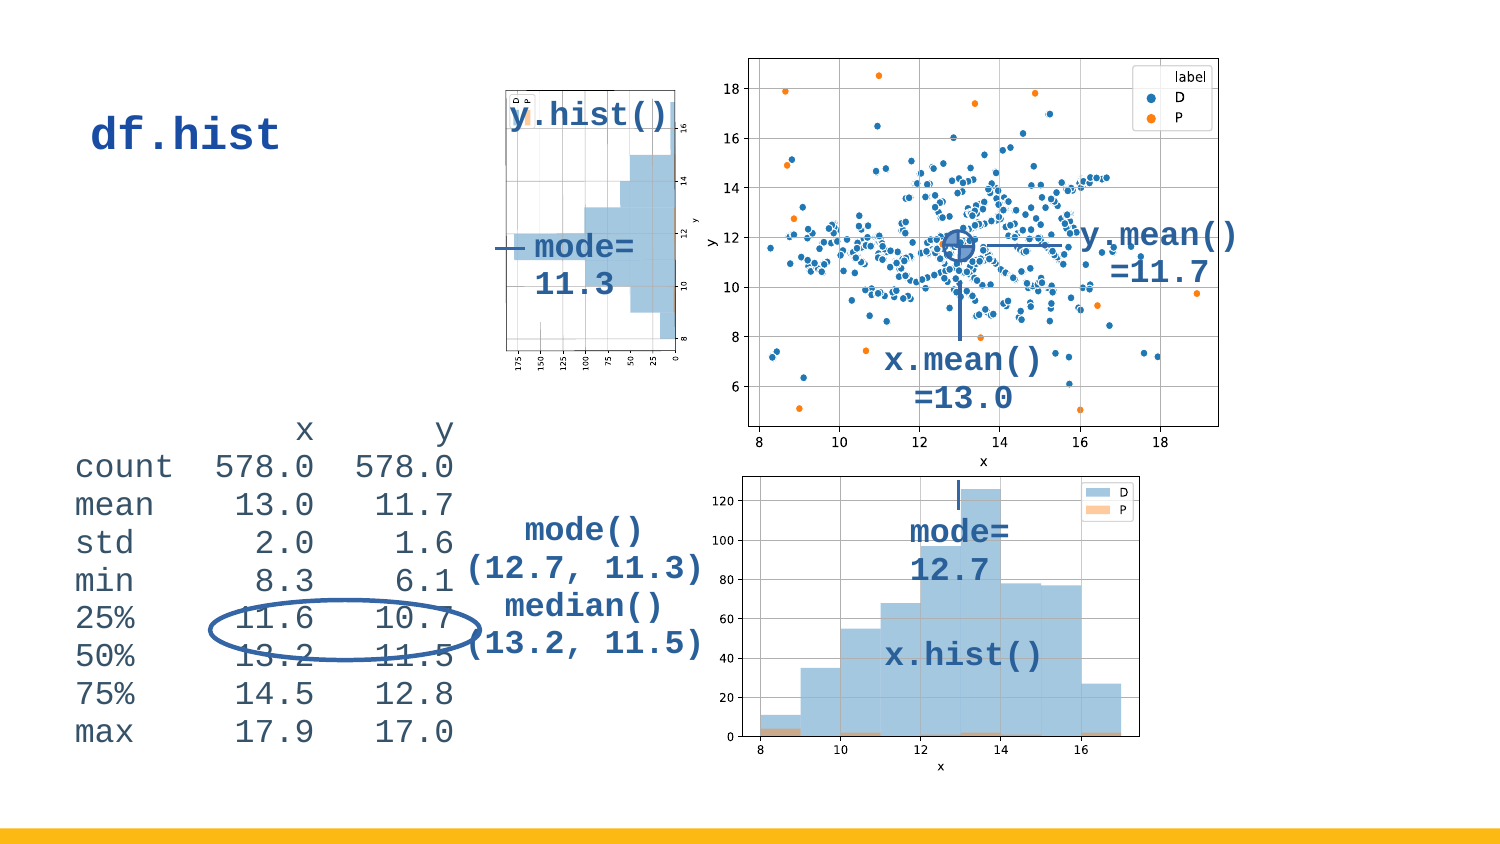

# df.hist
y.hist()
y.mean()
=11.7
mode=11.3
x.mean()
=13.0
 x y
count 578.0 578.0
mean 13.0 11.7
std 2.0 1.6
min 8.3 6.1
25% 11.6 10.7
50% 13.2 11.5
75% 14.5 12.8
max 17.9 17.0
mode()
(12.7, 11.3)
median()
(13.2, 11.5)
mode=12.7
x.hist()